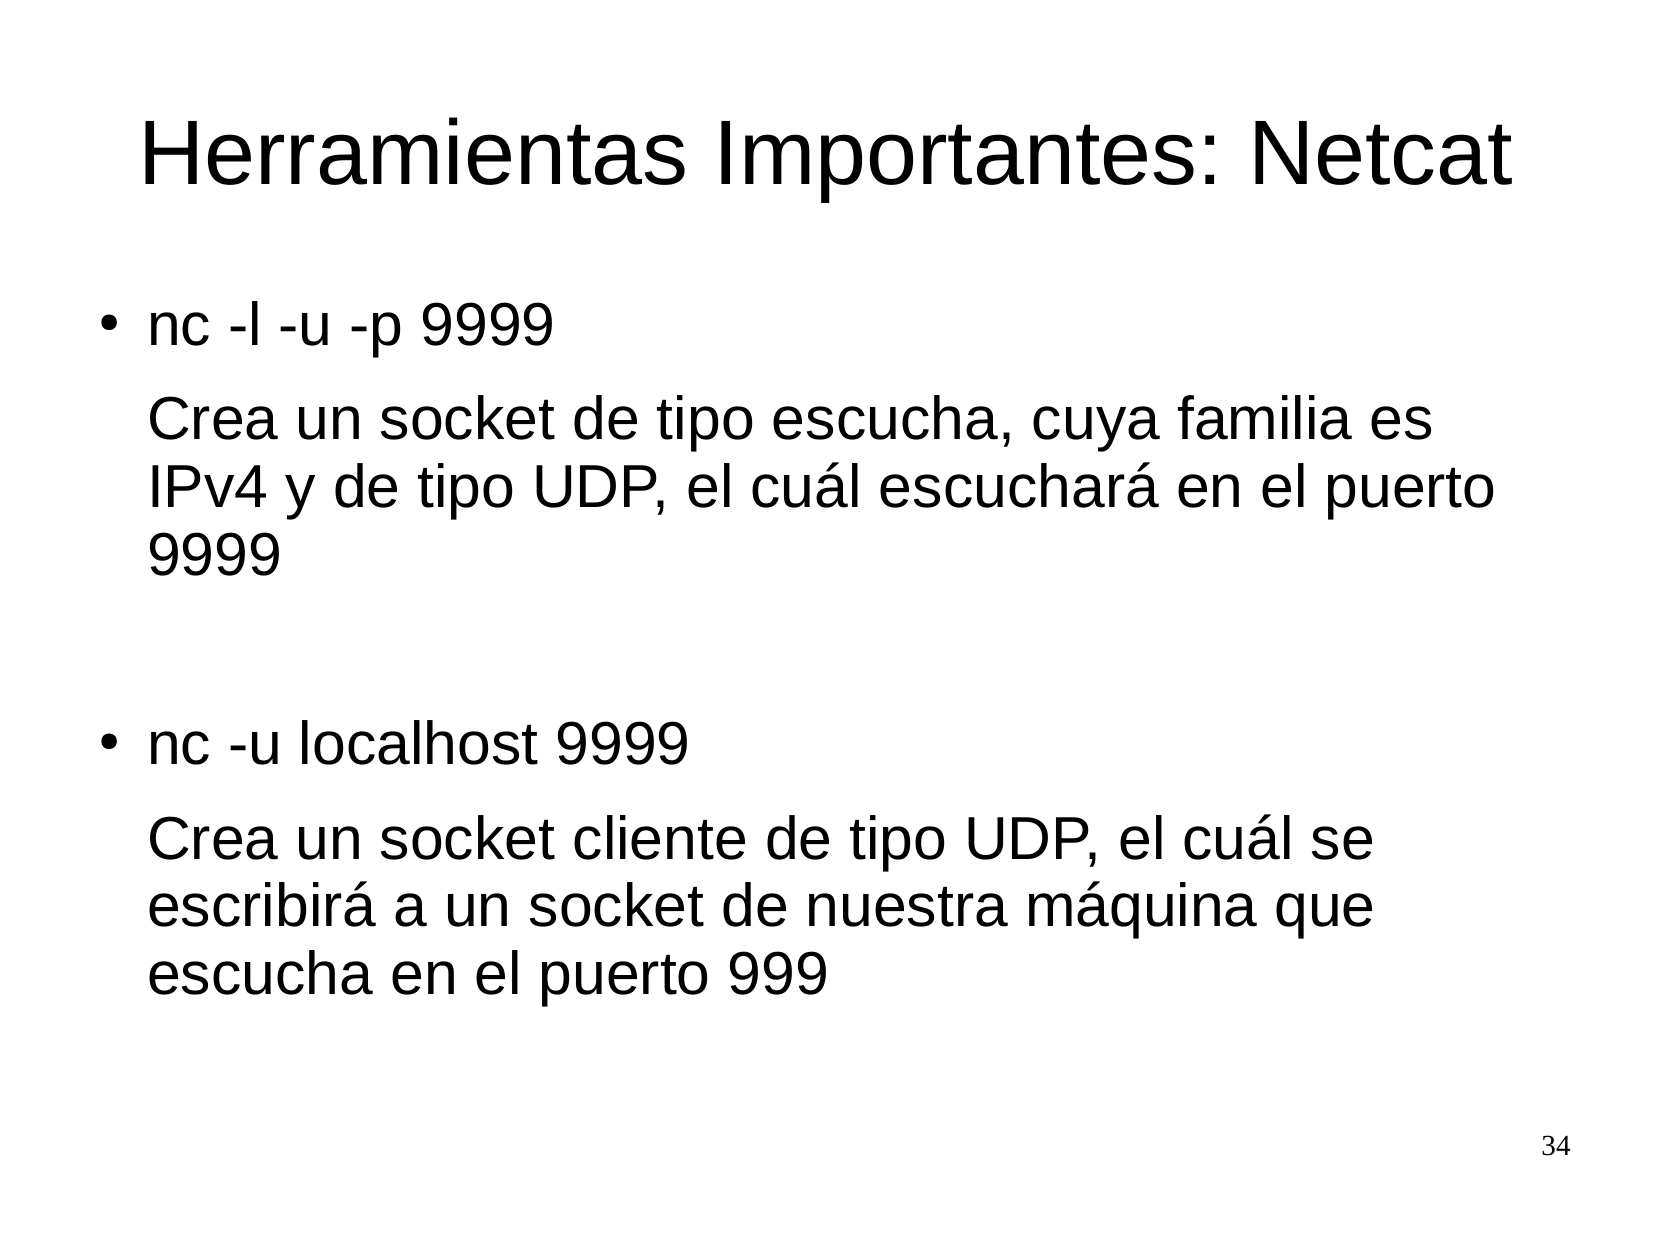

# Herramientas Importantes: Netcat
nc -l -u -p 9999
Crea un socket de tipo escucha, cuya familia es IPv4 y de tipo UDP, el cuál escuchará en el puerto 9999
nc -u localhost 9999
Crea un socket cliente de tipo UDP, el cuál se escribirá a un socket de nuestra máquina que escucha en el puerto 999
34